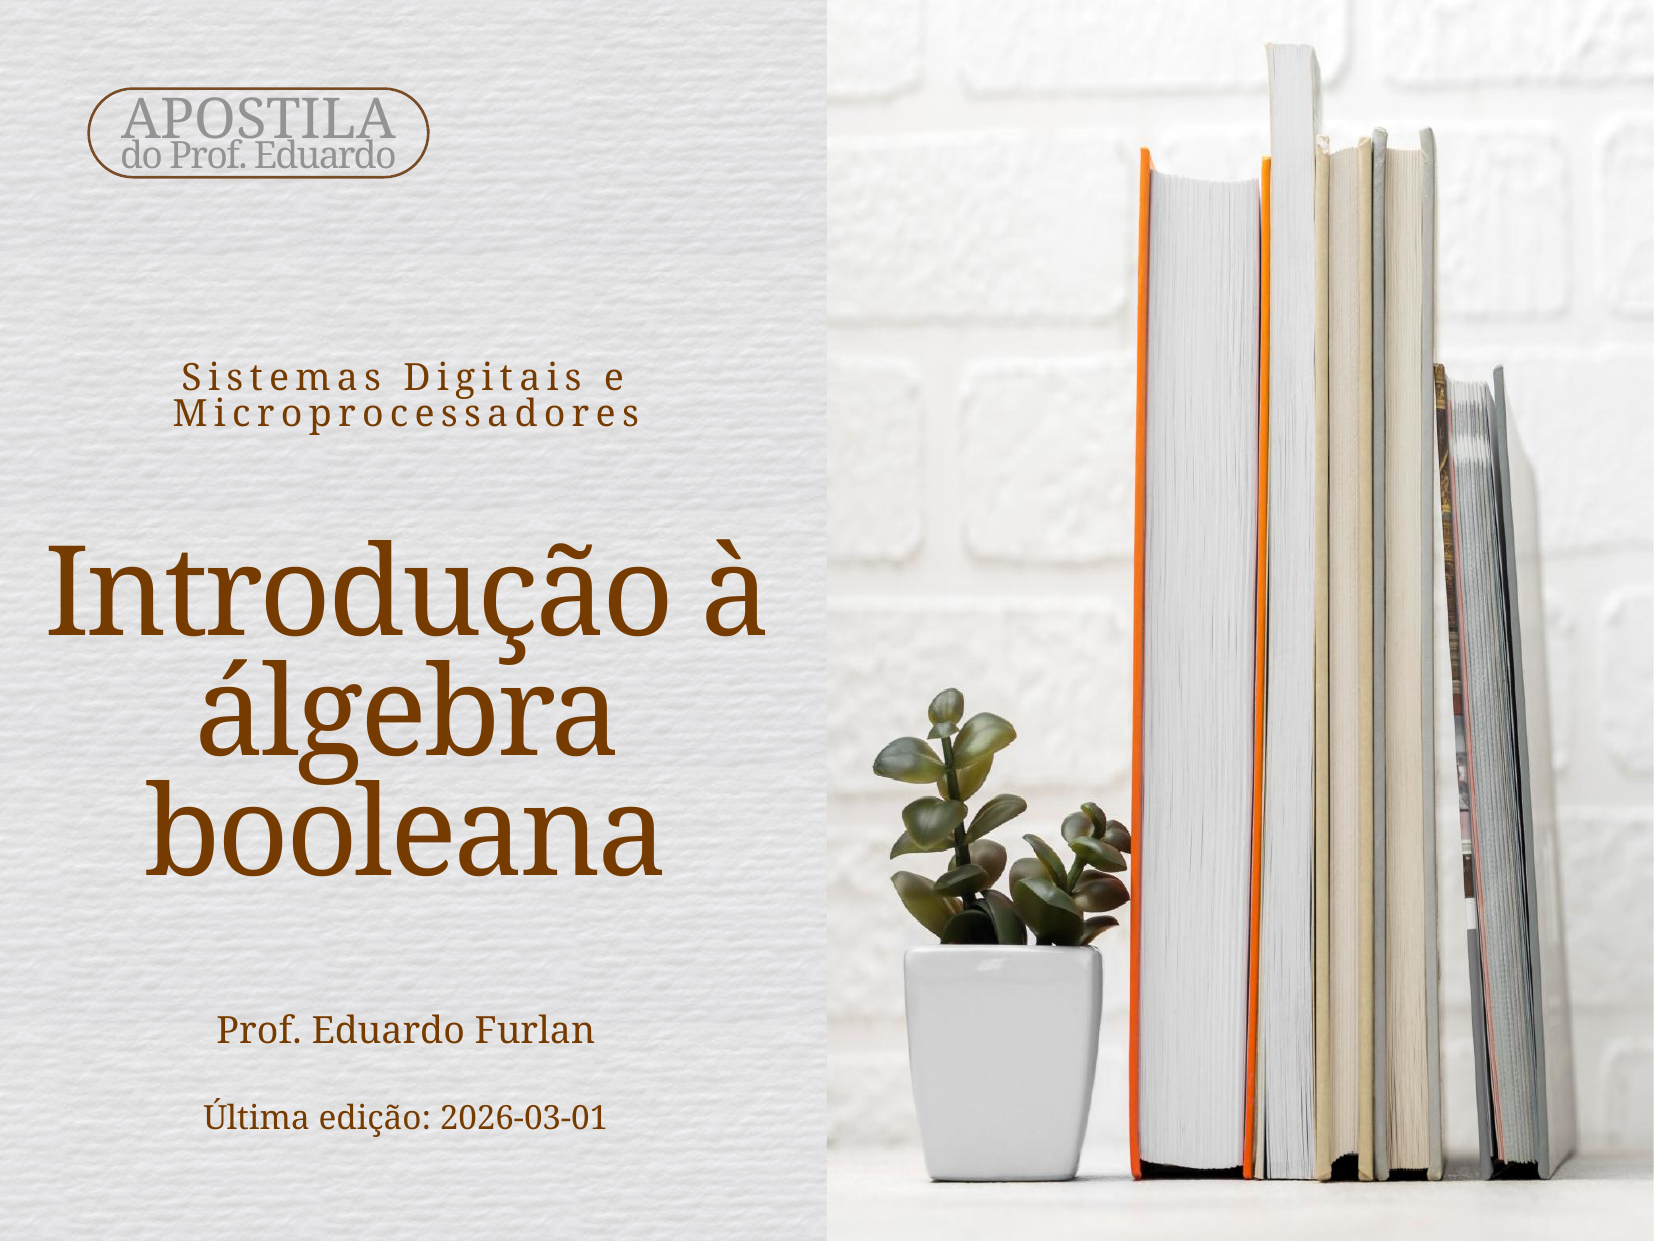

1
APOSTILA
do Prof. Eduardo
Sistemas Digitais e Microprocessadores
Introdução à álgebra booleana
Prof. Eduardo Furlan
Última edição: 2026-03-01